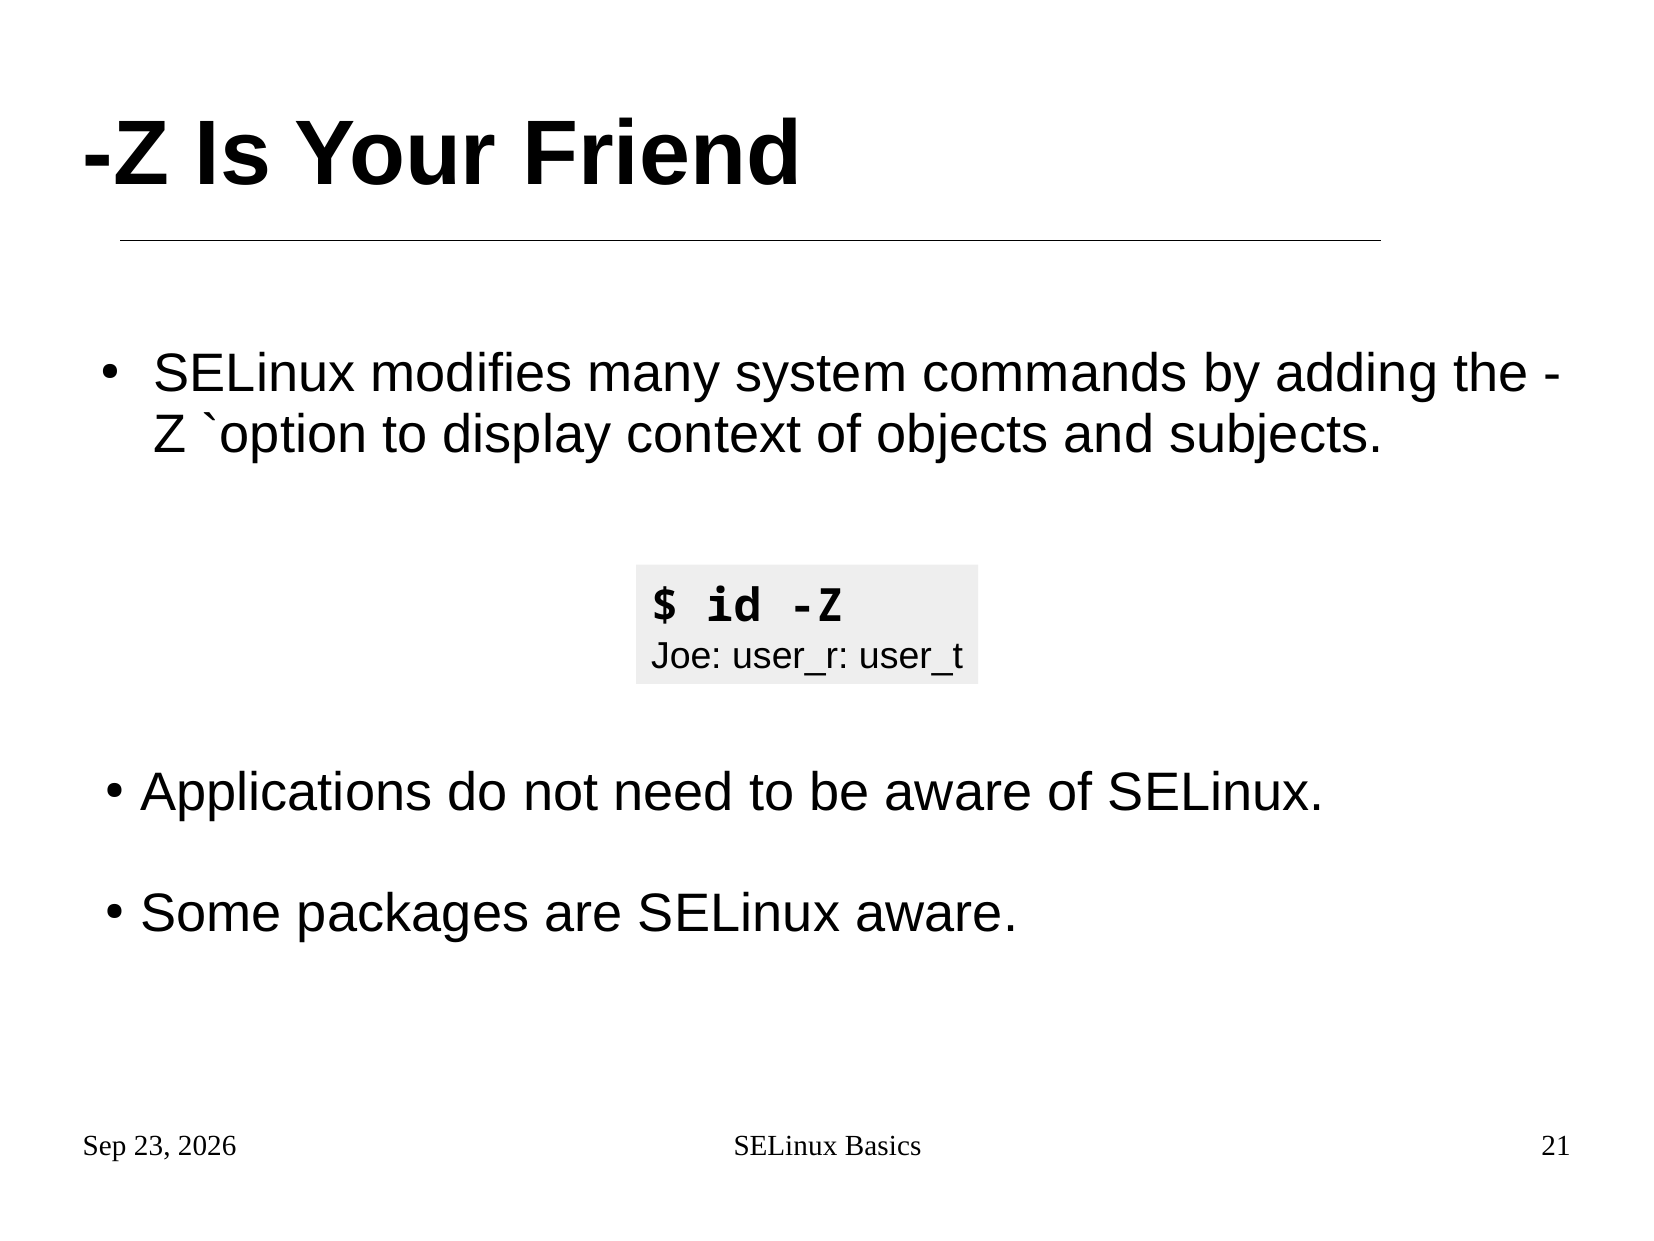

# -Z Is Your Friend
SELinux modifies many system commands by adding the -Z `option to display context of objects and subjects.
$ id -Z
Joe: user_r: user_t
Applications do not need to be aware of SELinux.
Some packages are SELinux aware.
SELinux Basics
21